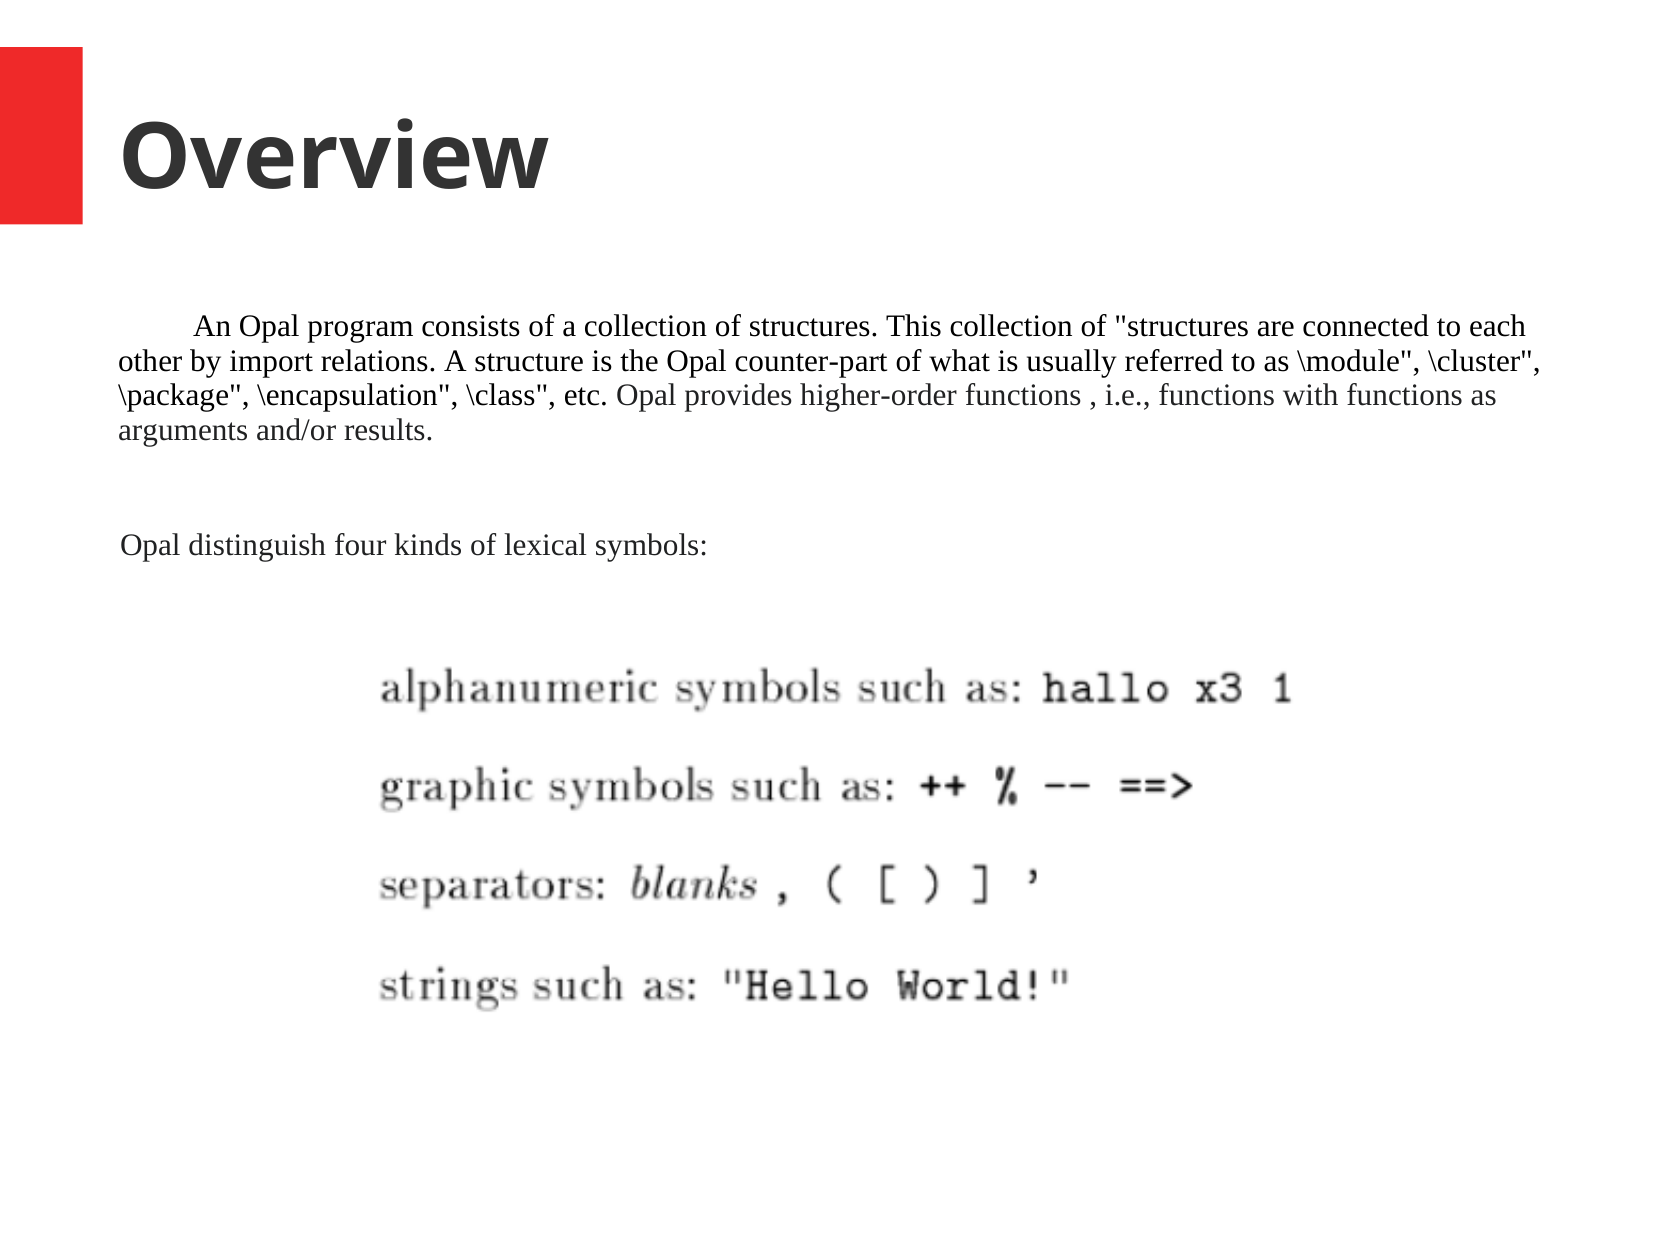

# Overview
 	An Opal program consists of a collection of structures. This collection of "structures are connected to each other by import relations. A structure is the Opal counter-part of what is usually referred to as \module", \cluster", \package", \encapsulation", \class", etc. Opal provides higher-order functions , i.e., functions with functions as arguments and/or results.
Opal distinguish four kinds of lexical symbols: